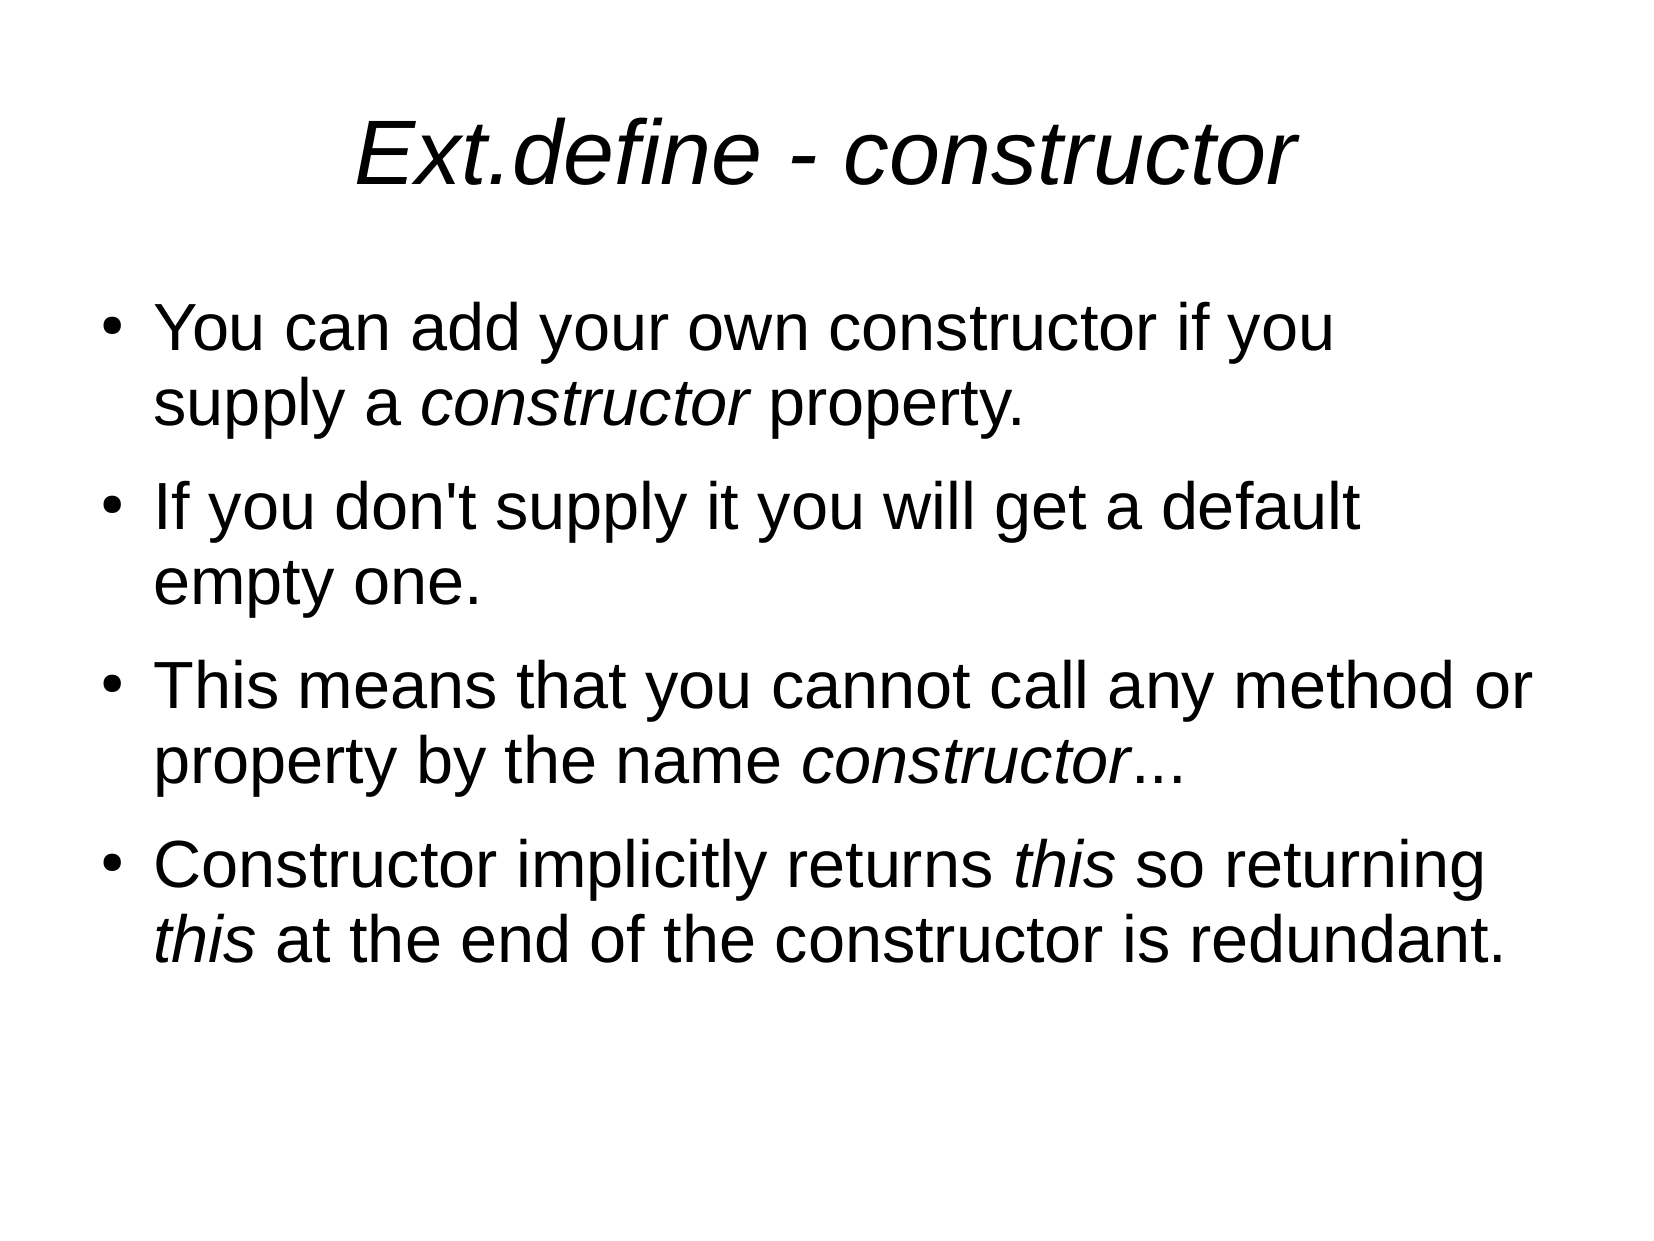

# Ext.define - constructor
You can add your own constructor if you supply a constructor property.
If you don't supply it you will get a default empty one.
This means that you cannot call any method or property by the name constructor...
Constructor implicitly returns this so returning this at the end of the constructor is redundant.